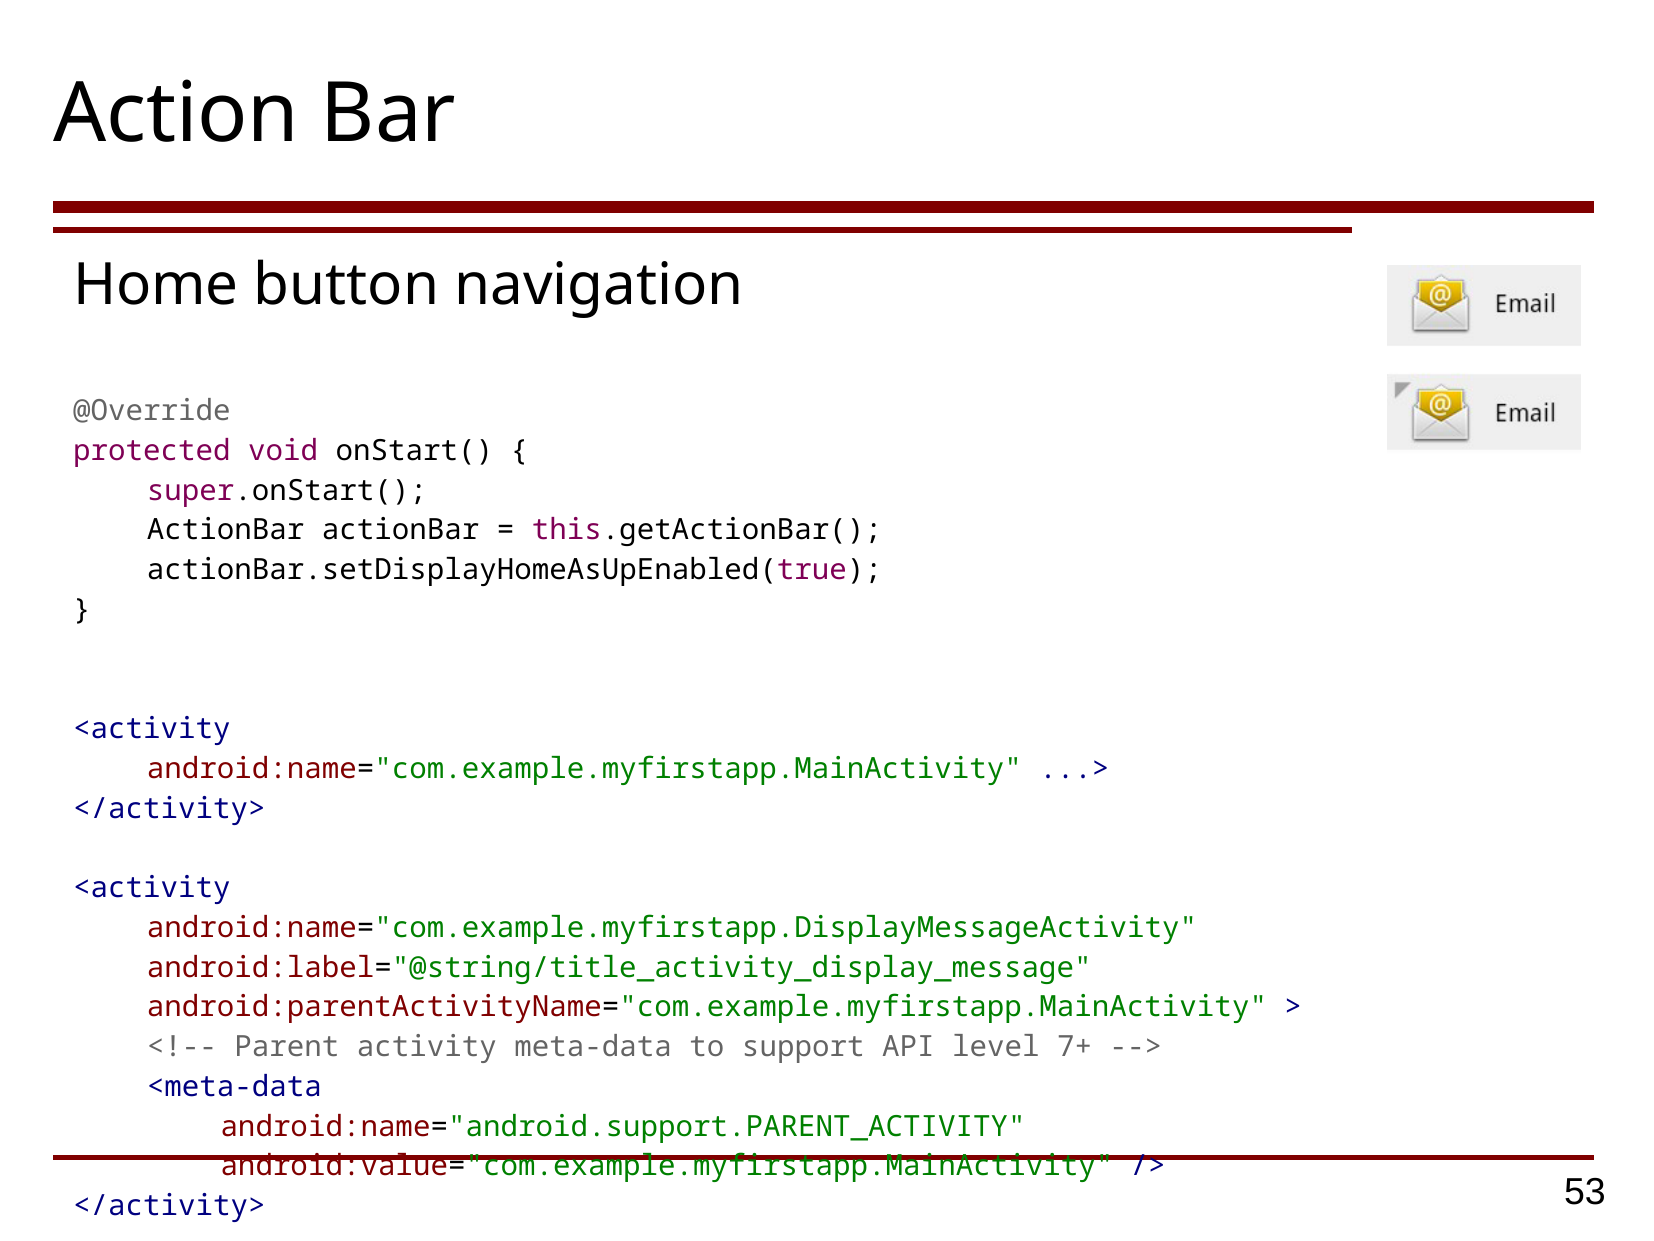

# Action Bar
Home button navigation
@Override
protected void onStart() {
	super.onStart();
	ActionBar actionBar = this.getActionBar();
	actionBar.setDisplayHomeAsUpEnabled(true);
}
<activity
	android:name="com.example.myfirstapp.MainActivity" ...>
</activity>
<activity
	android:name="com.example.myfirstapp.DisplayMessageActivity"
	android:label="@string/title_activity_display_message"
	android:parentActivityName="com.example.myfirstapp.MainActivity" >
	<!-- Parent activity meta-data to support API level 7+ -->
	<meta-data
		android:name="android.support.PARENT_ACTIVITY"
		android:value="com.example.myfirstapp.MainActivity" />
</activity>